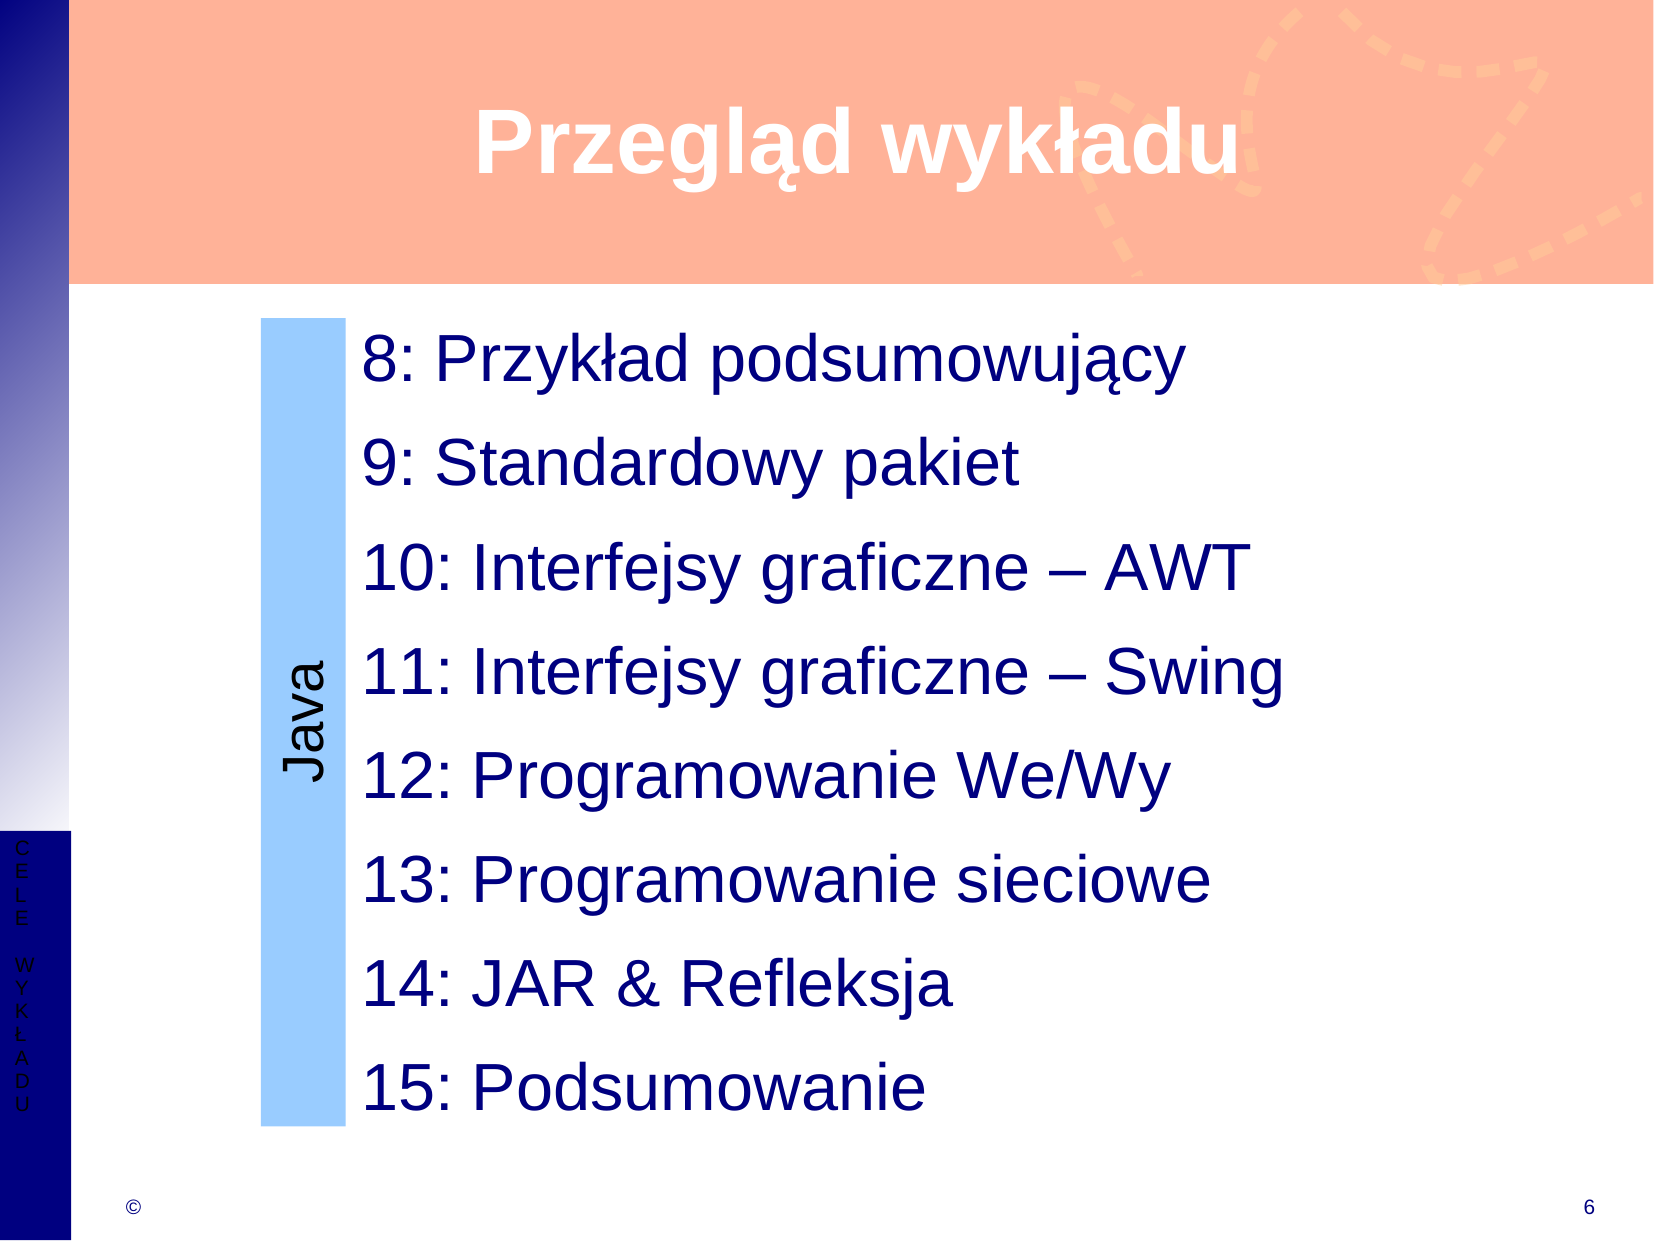

# Przegląd wykładu
8: Przykład podsumowujący
9: Standardowy pakiet
10: Interfejsy graficzne – AWT
11: Interfejsy graficzne – Swing
12: Programowanie We/Wy
13: Programowanie sieciowe
14: JAR & Refleksja
15: Podsumowanie
Java
C
E
L
E
W
Y
K
Ł
A
D
U